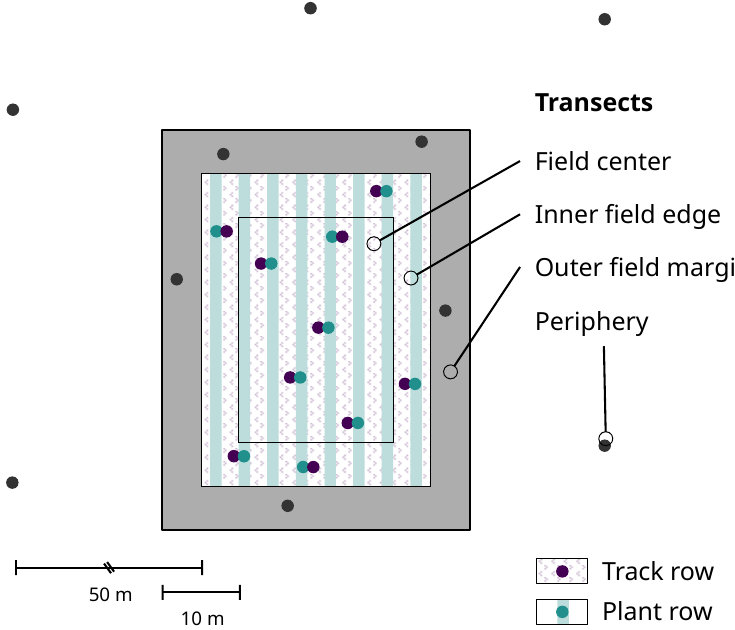

Transects
Field center
Inner field edge
Outer field margin
Periphery
Track row
Plant row
50 m
10 m